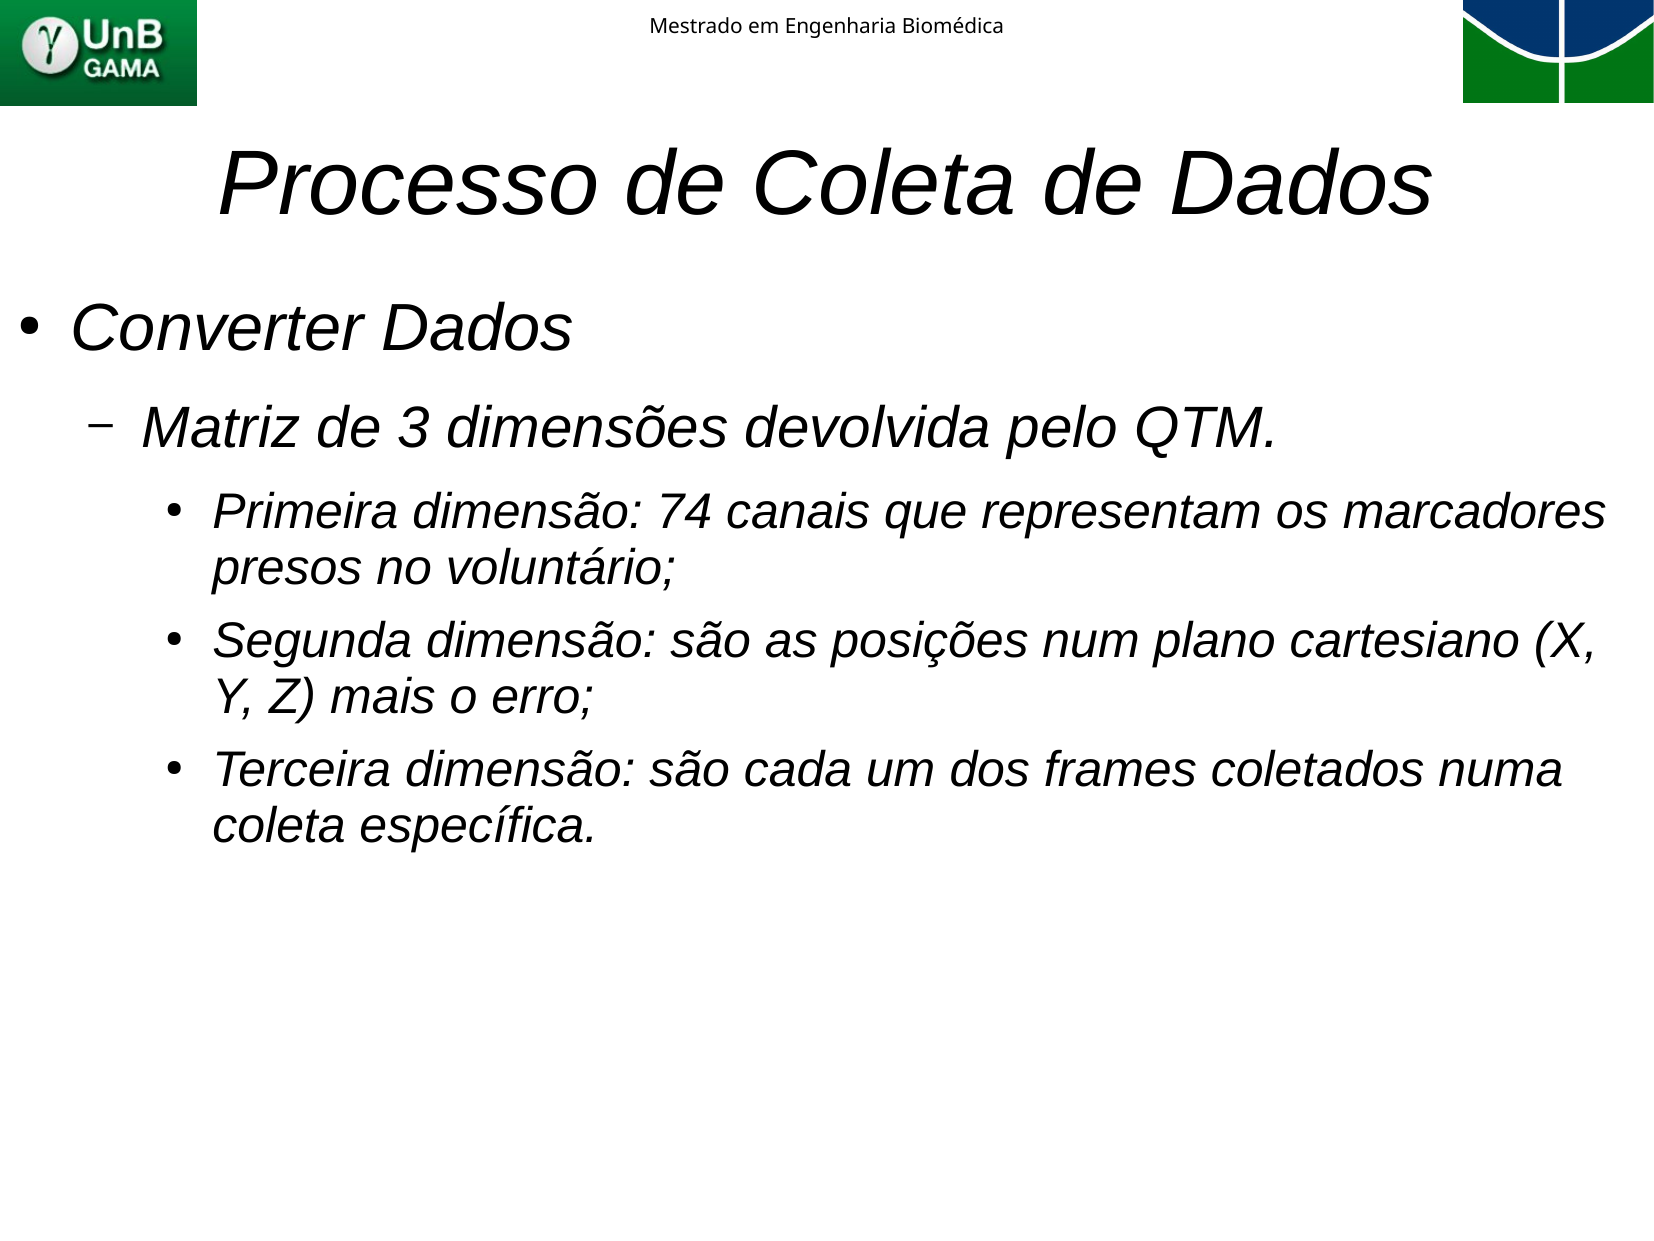

# Processo de Coleta de Dados
Converter Dados
Matriz de 3 dimensões devolvida pelo QTM.
Primeira dimensão: 74 canais que representam os marcadores presos no voluntário;
Segunda dimensão: são as posições num plano cartesiano (X, Y, Z) mais o erro;
Terceira dimensão: são cada um dos frames coletados numa coleta específica.